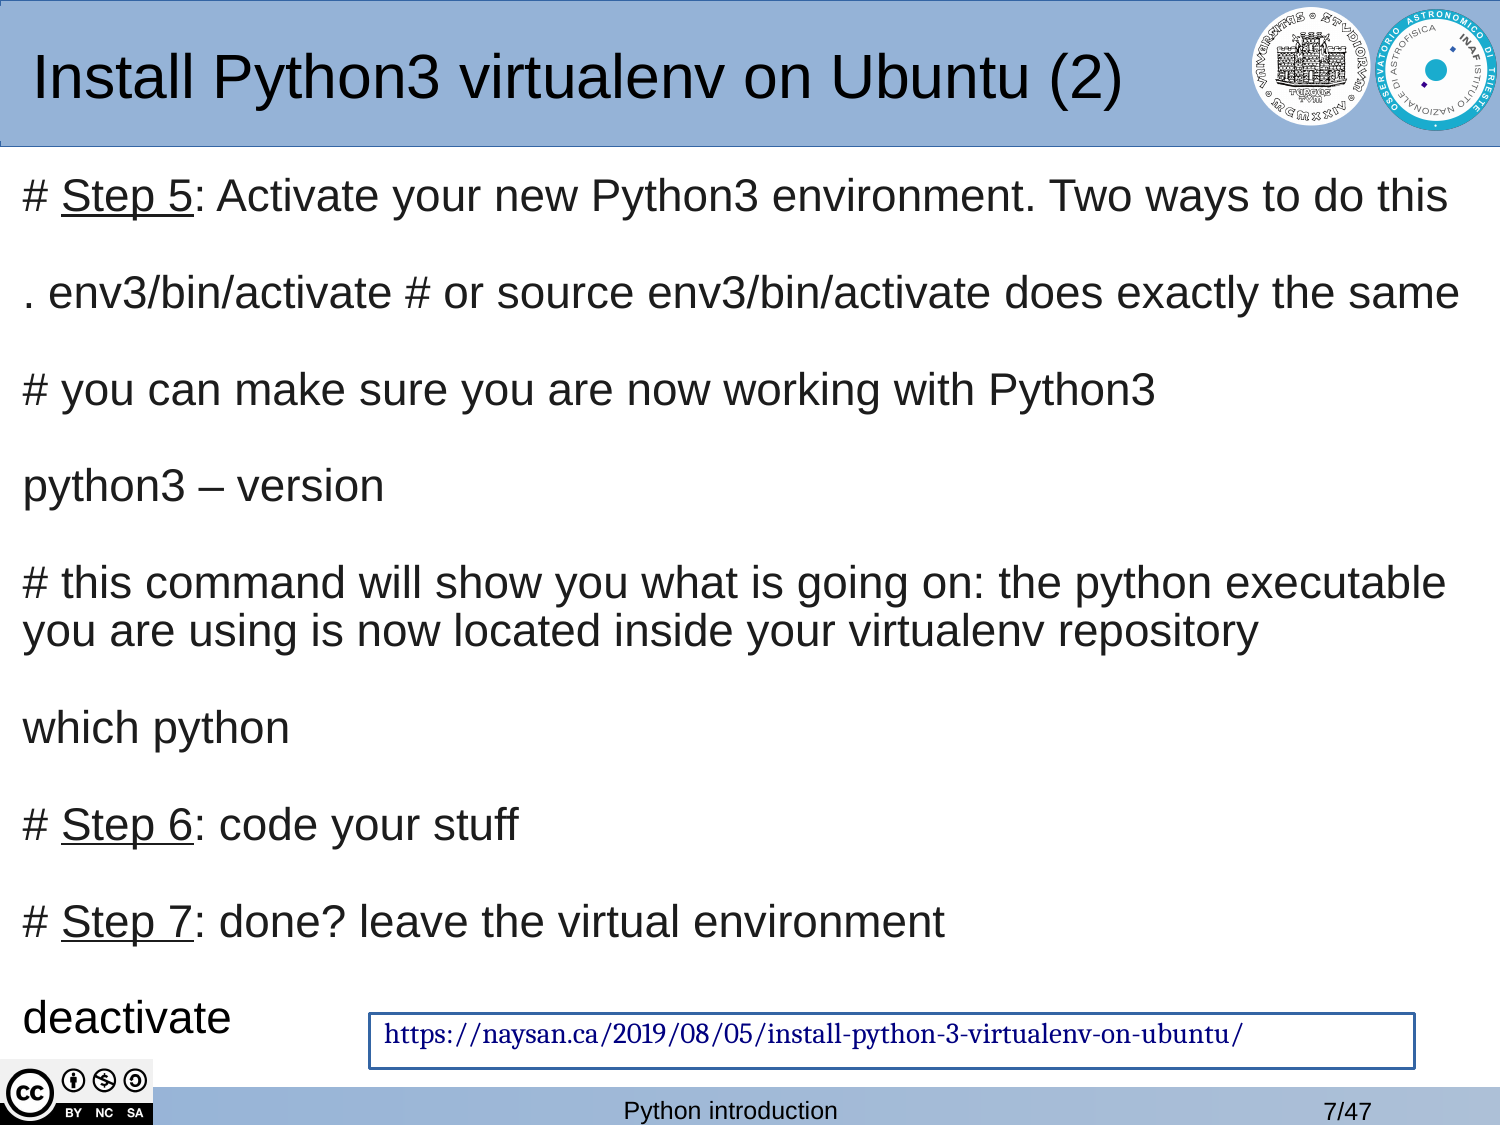

Install Python3 virtualenv on Ubuntu (2)
# # Step 5: Activate your new Python3 environment. Two ways to do this
. env3/bin/activate # or source env3/bin/activate does exactly the same
# you can make sure you are now working with Python3
python3 – version
# this command will show you what is going on: the python executable
you are using is now located inside your virtualenv repository
which python
# Step 6: code your stuff
# Step 7: done? leave the virtual environment
deactivate
https://naysan.ca/2019/08/05/install-python-3-virtualenv-on-ubuntu/